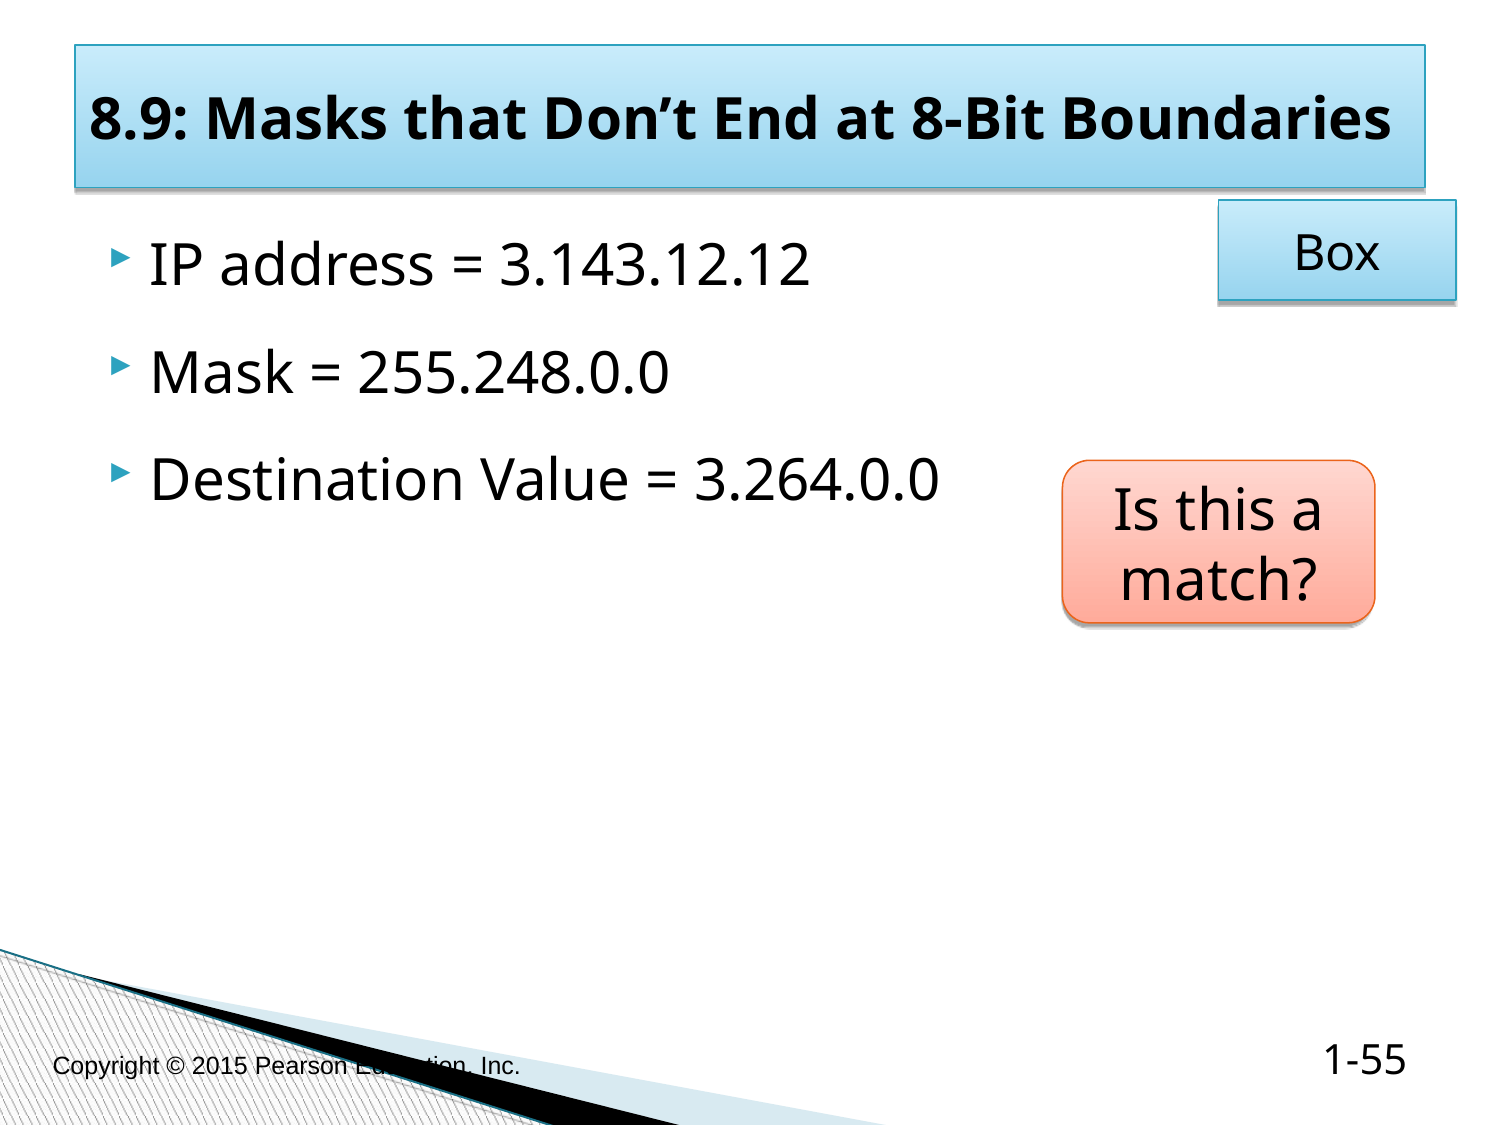

8.9: Masks that Don’t End at 8-Bit Boundaries
Box
# IP address = 3.143.12.12
Mask = 255.248.0.0
Destination Value = 3.264.0.0
Is this a match?
Copyright © 2015 Pearson Education, Inc.